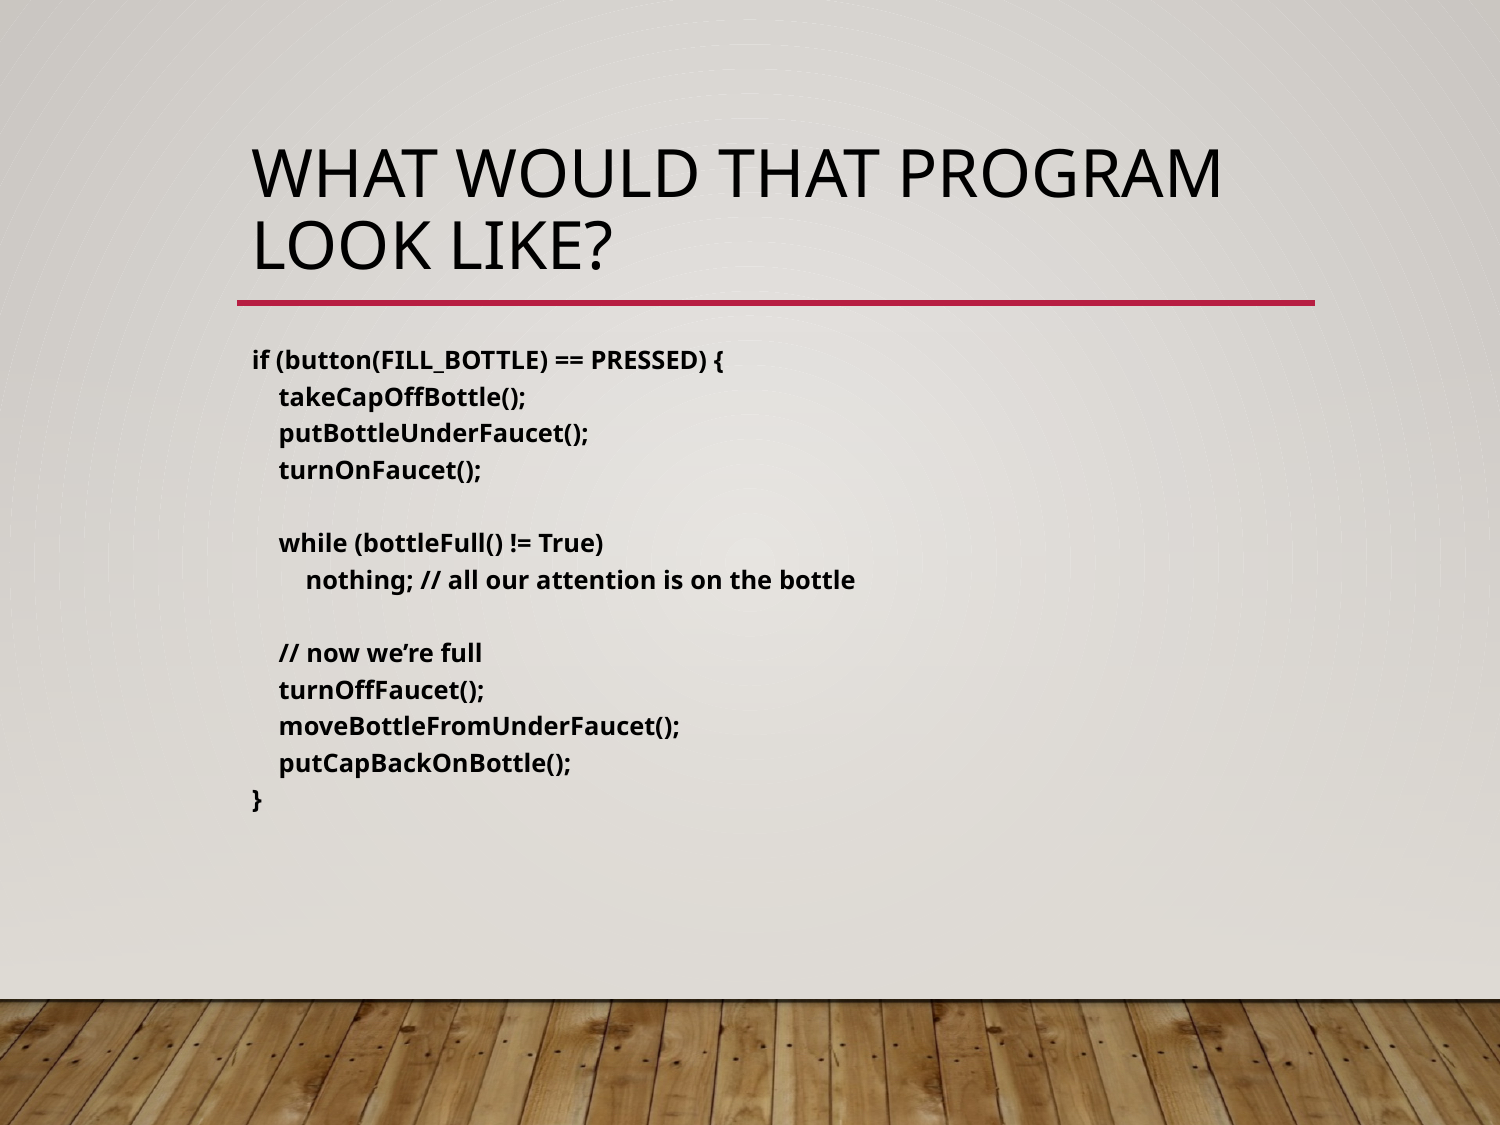

# What would that program look like?
if (button(FILL_BOTTLE) == PRESSED) {
 takeCapOffBottle();
 putBottleUnderFaucet();
 turnOnFaucet();
 while (bottleFull() != True)
 nothing; // all our attention is on the bottle
 // now we’re full
 turnOffFaucet();
 moveBottleFromUnderFaucet();
 putCapBackOnBottle();
}